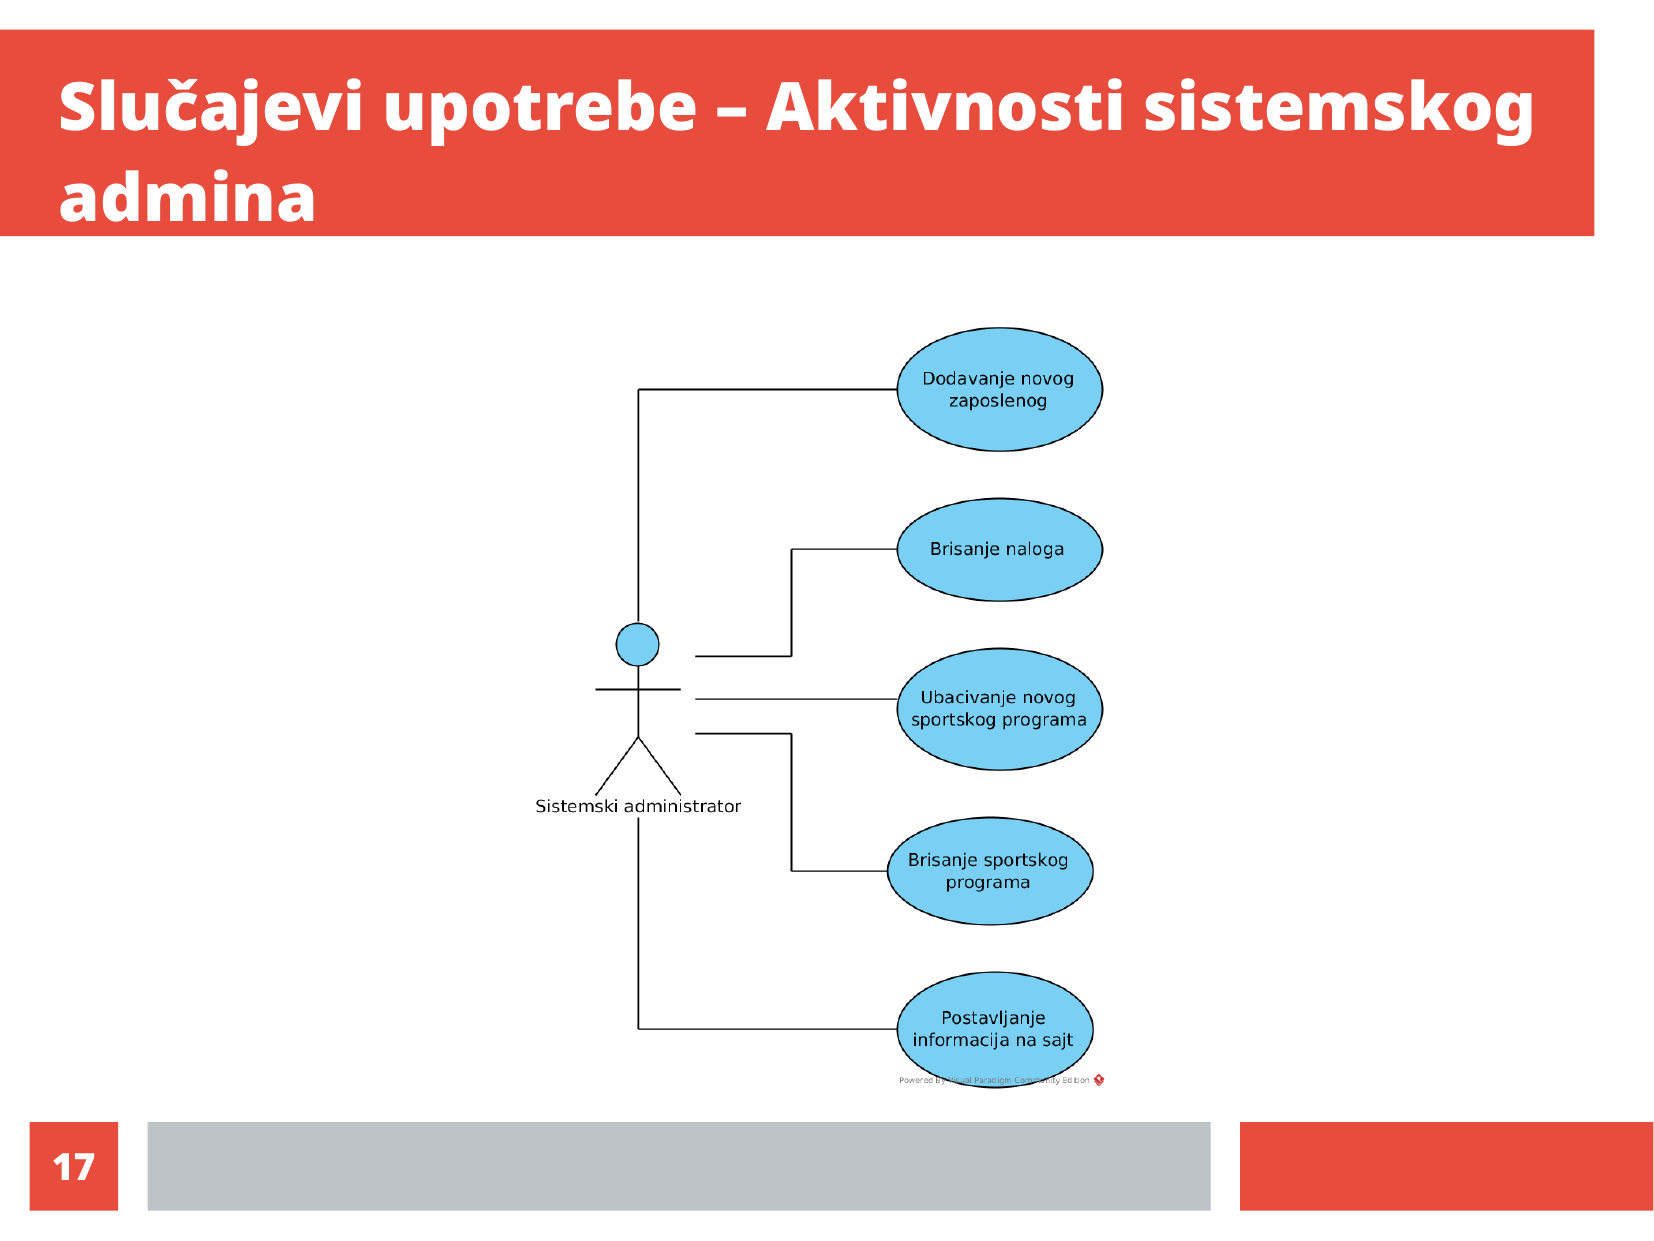

# Slučajevi upotrebe – Aktivnosti sistemskog admina
17